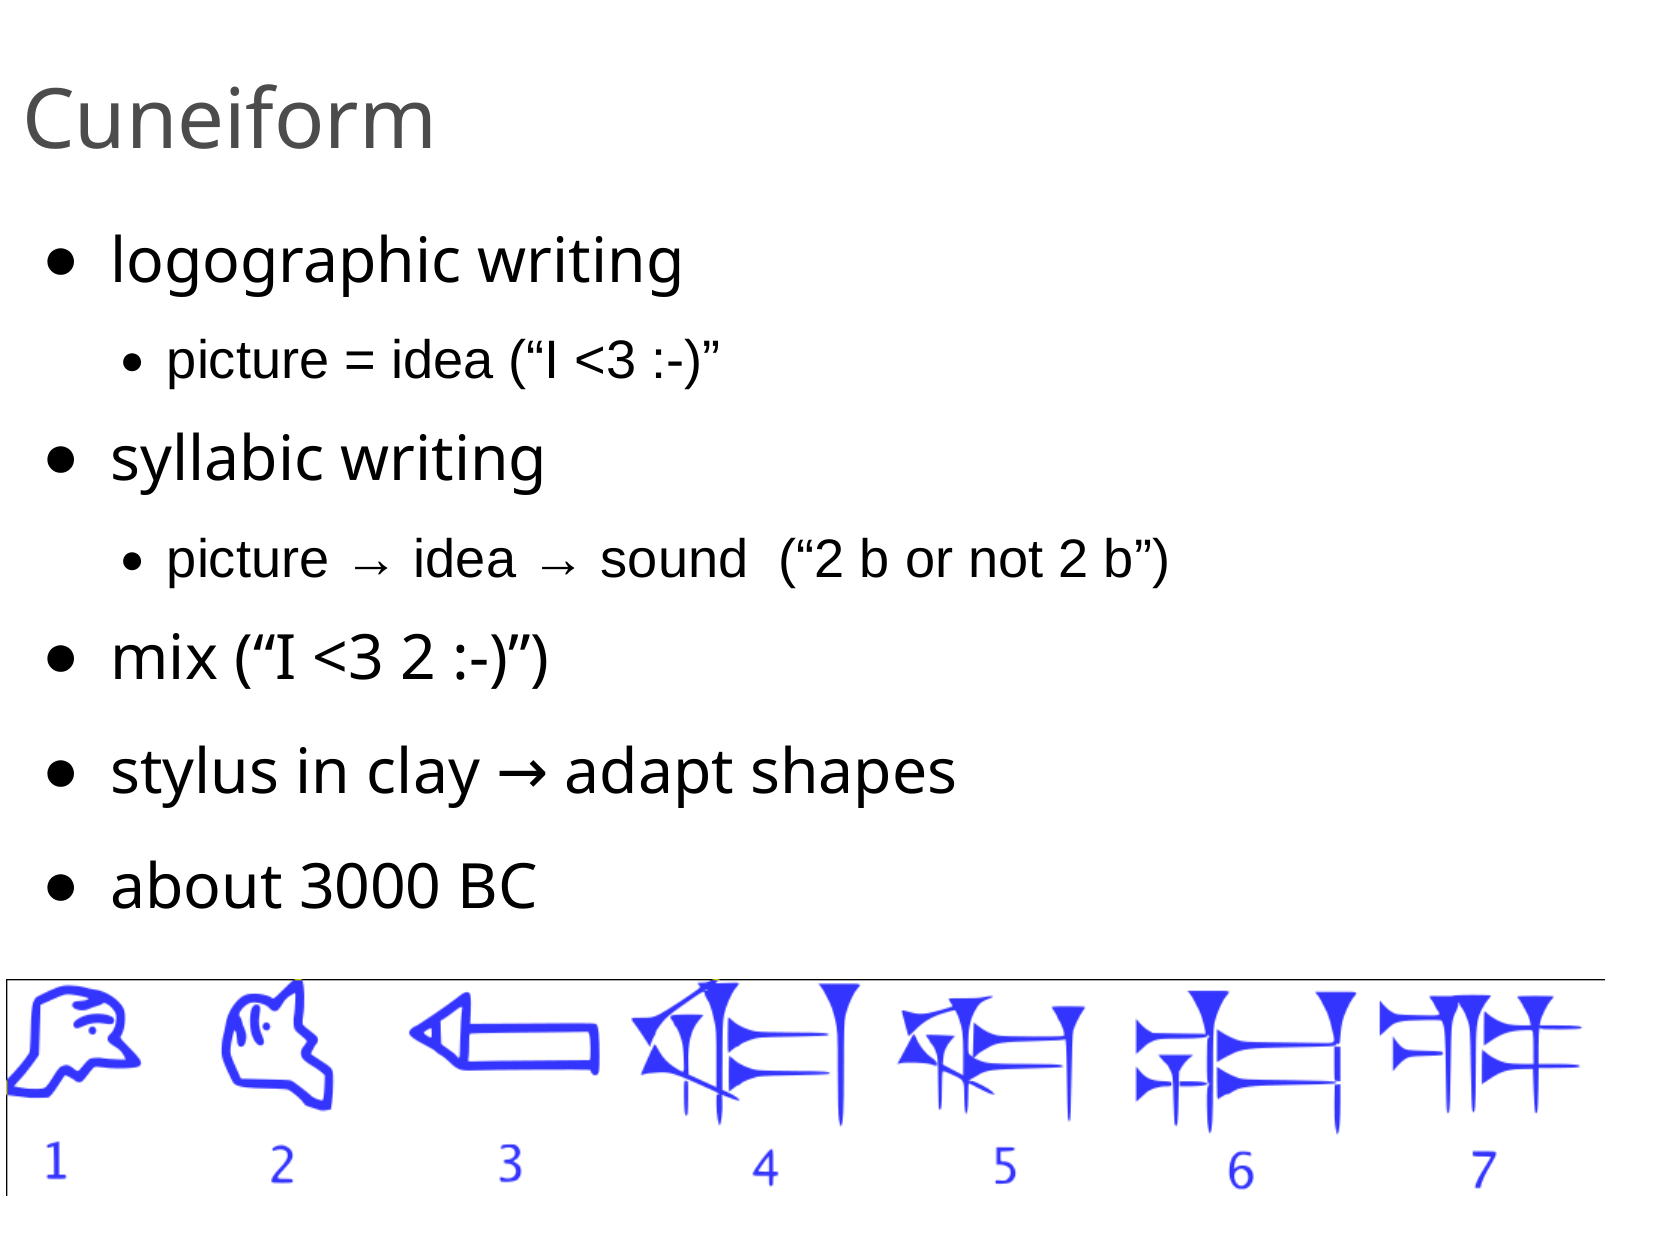

# Cuneiform
logographic writing
picture = idea (“I <3 :-)”
syllabic writing
picture → idea → sound (“2 b or not 2 b”)
mix (“I <3 2 :-)”)
stylus in clay → adapt shapes
about 3000 BC